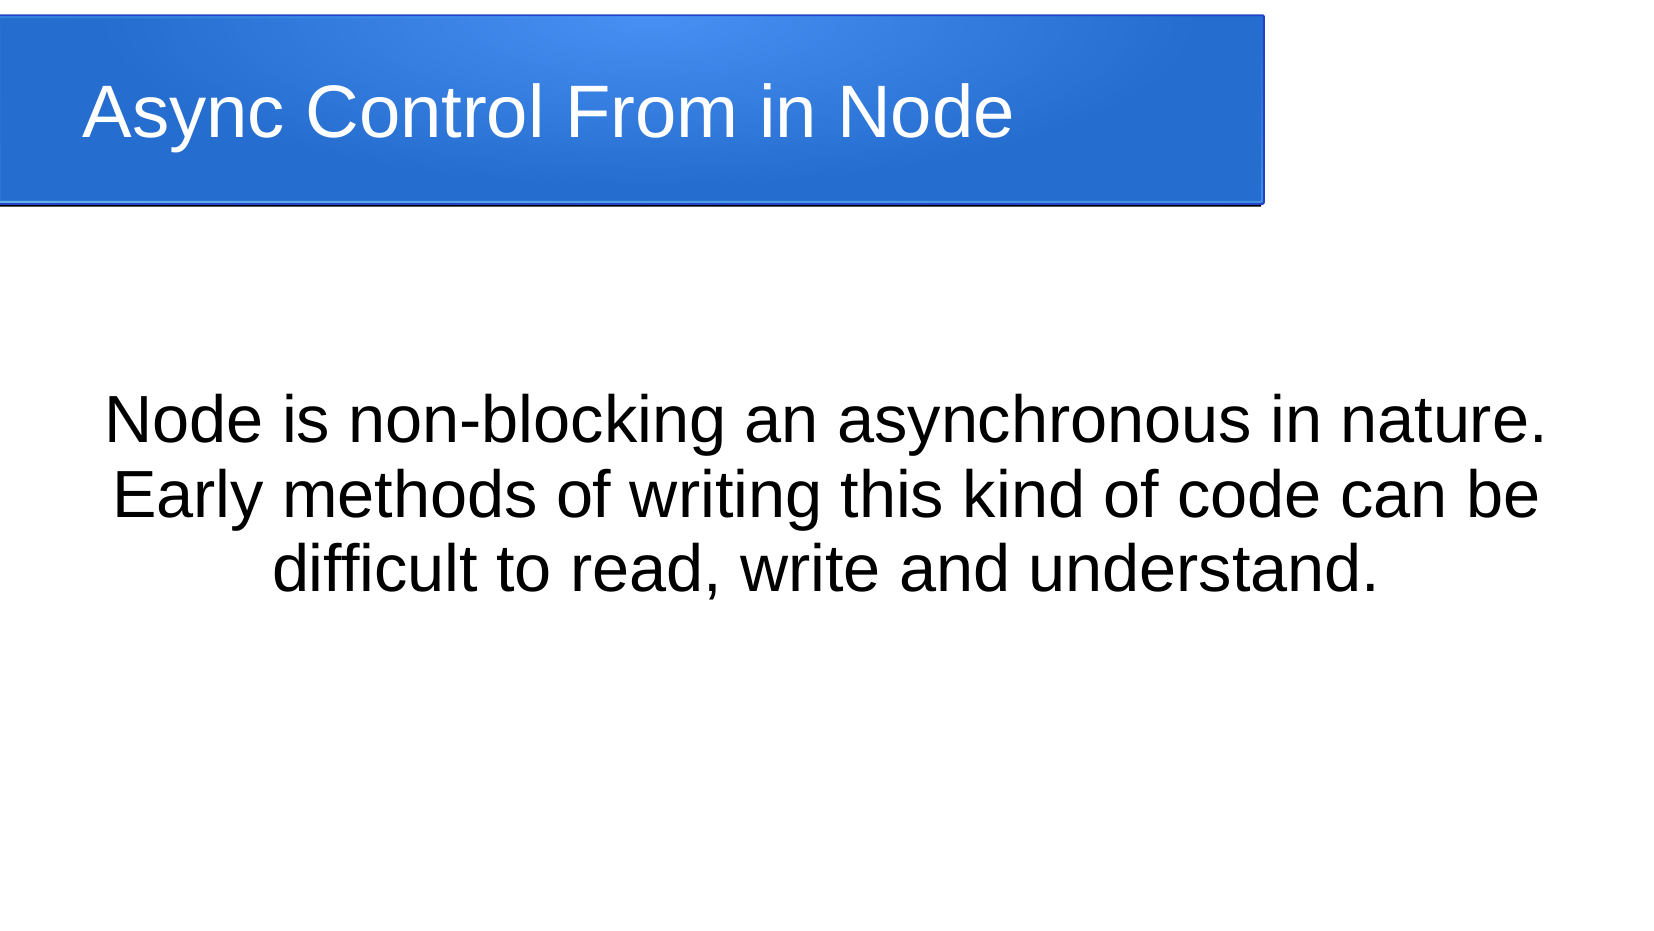

# Async Control From in Node
Node is non-blocking an asynchronous in nature. Early methods of writing this kind of code can be difficult to read, write and understand.